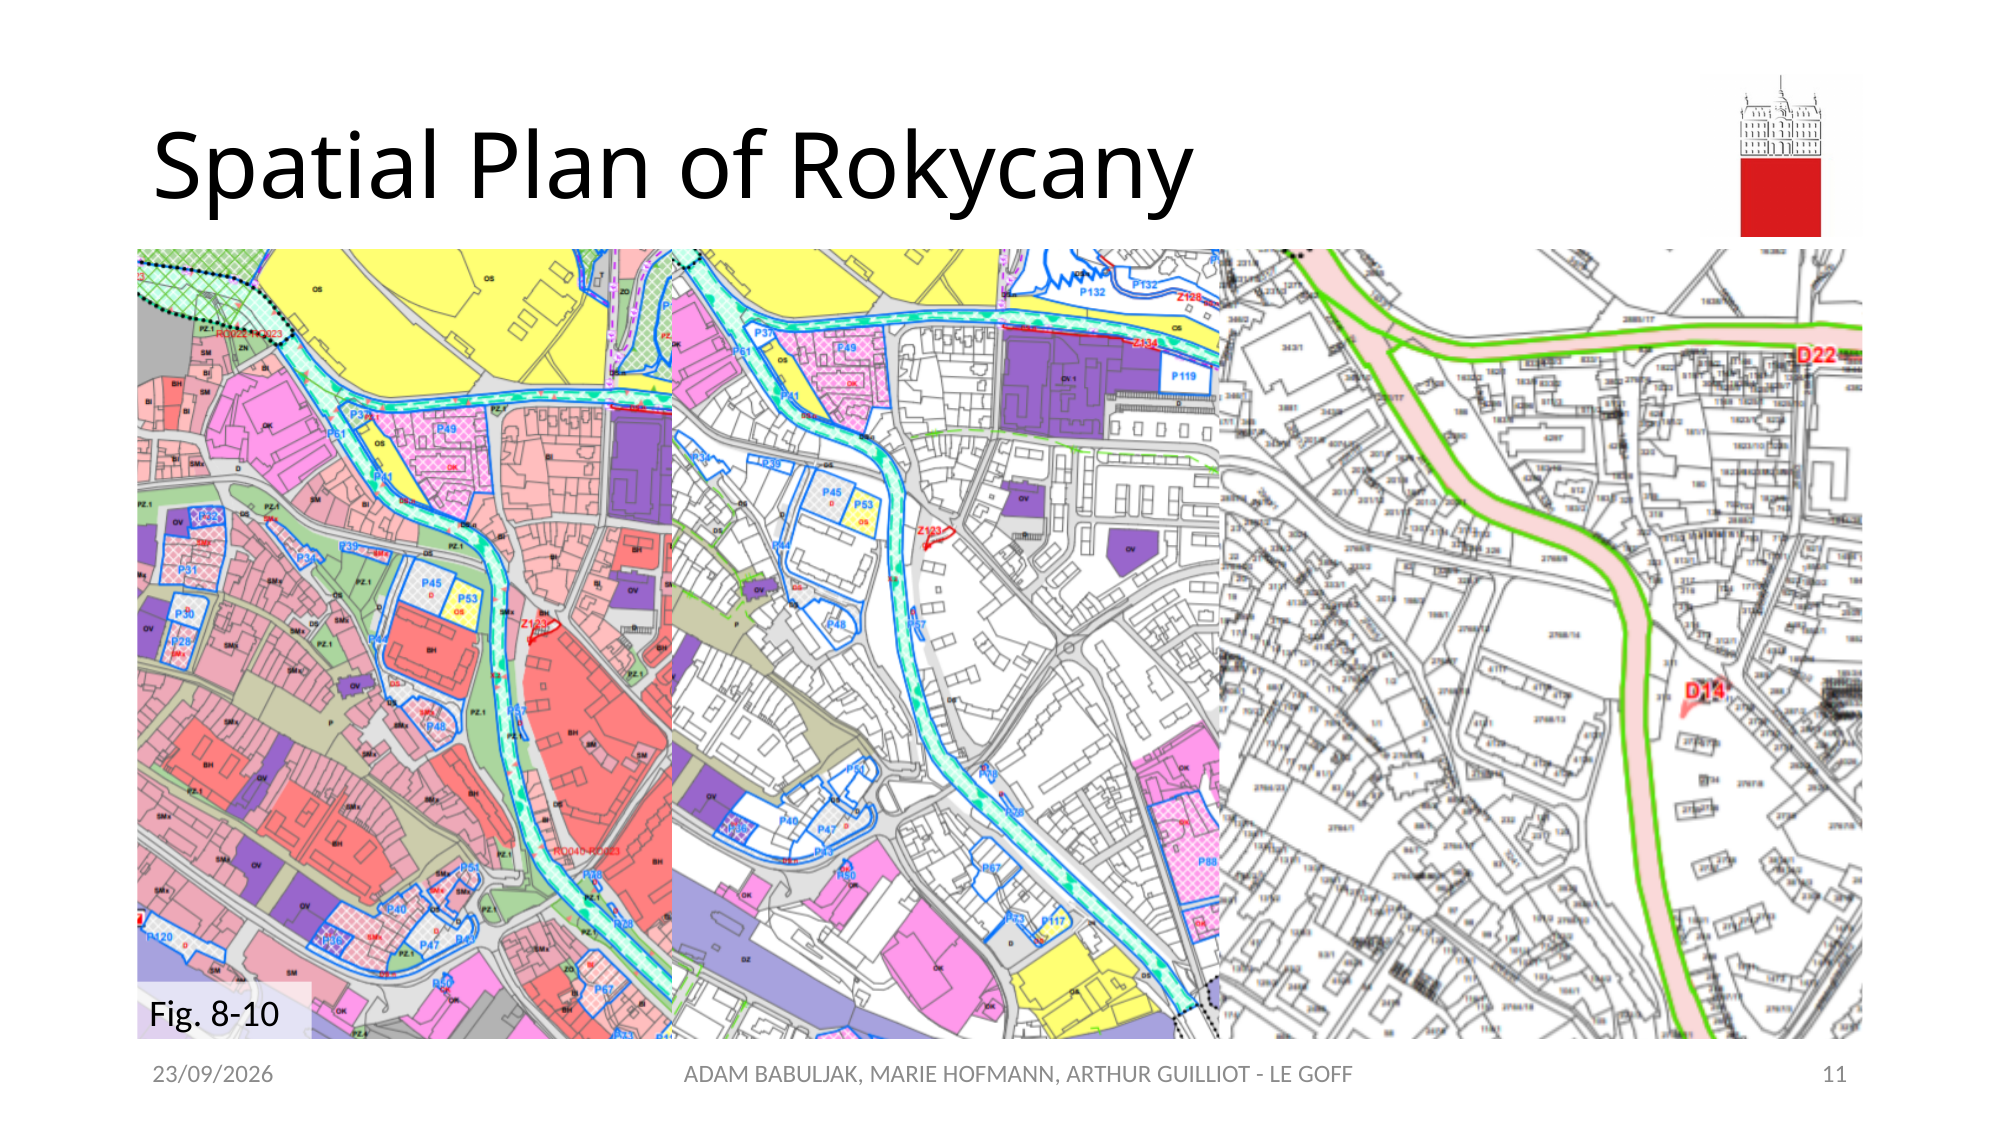

# Spatial Plan of Rokycany
Fig. 8-10
Fig. 7
ADAM BABULJAK, MARIE HOFMANN, ARTHUR GUILLIOT - LE GOFF